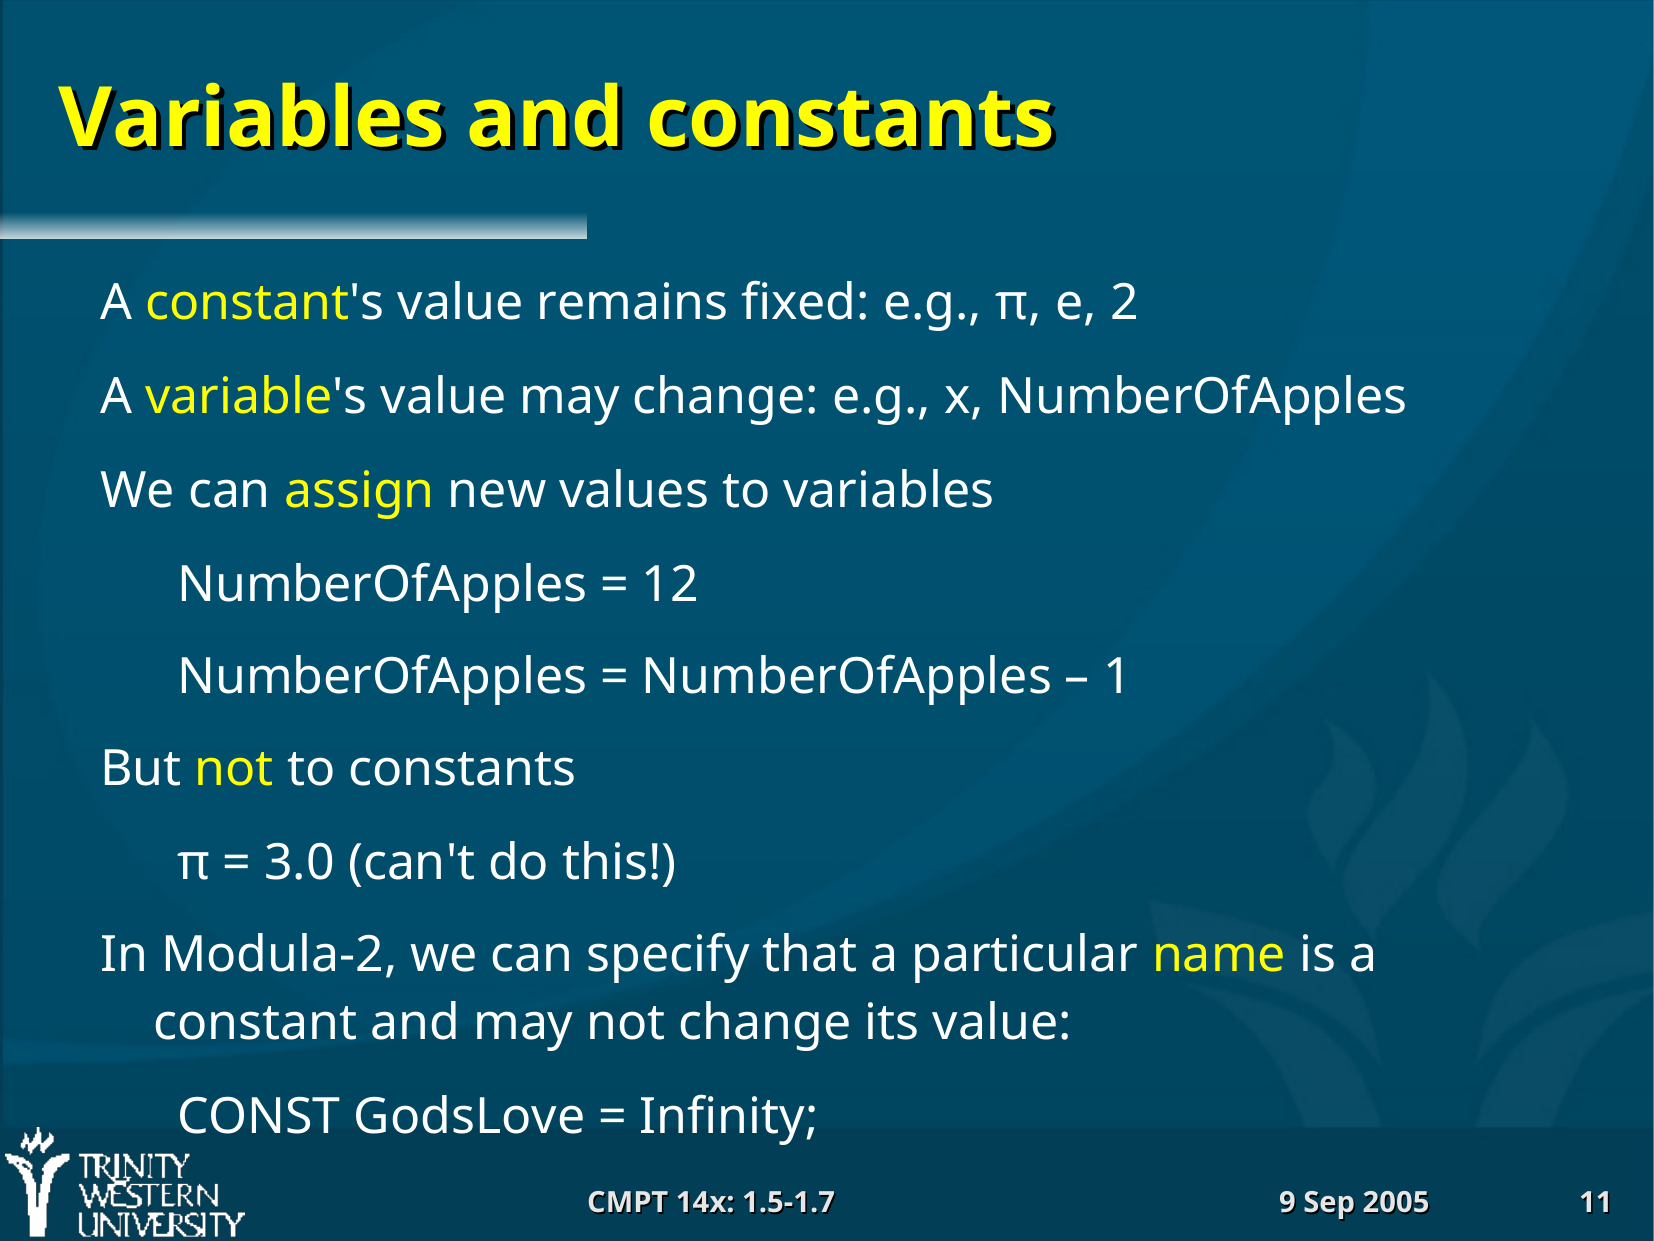

# Variables and constants
A constant's value remains fixed: e.g., π, e, 2
A variable's value may change: e.g., x, NumberOfApples
We can assign new values to variables
NumberOfApples = 12
NumberOfApples = NumberOfApples – 1
But not to constants
π = 3.0 (can't do this!)
In Modula-2, we can specify that a particular name is a constant and may not change its value:
CONST GodsLove = Infinity;
CMPT 14x: 1.5-1.7
9 Sep 2005
11